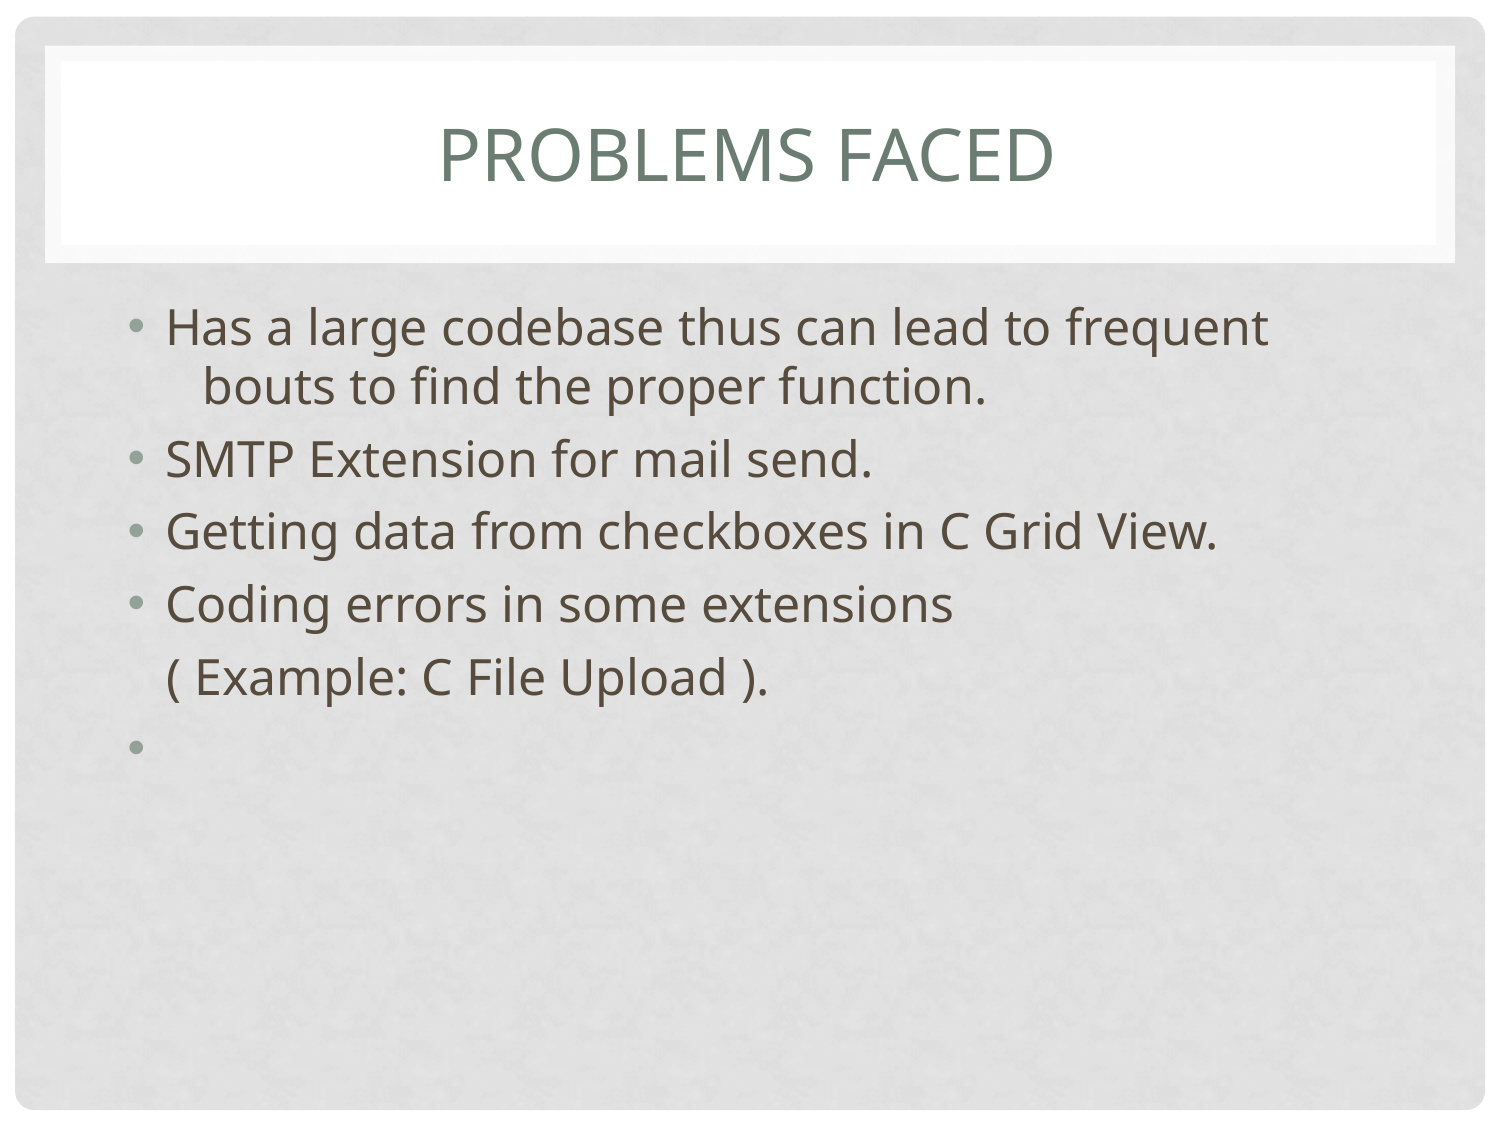

# Problems Faced
Has a large codebase thus can lead to frequent bouts to find the proper function.
SMTP Extension for mail send.
Getting data from checkboxes in C Grid View.
Coding errors in some extensions
 ( Example: C File Upload ).